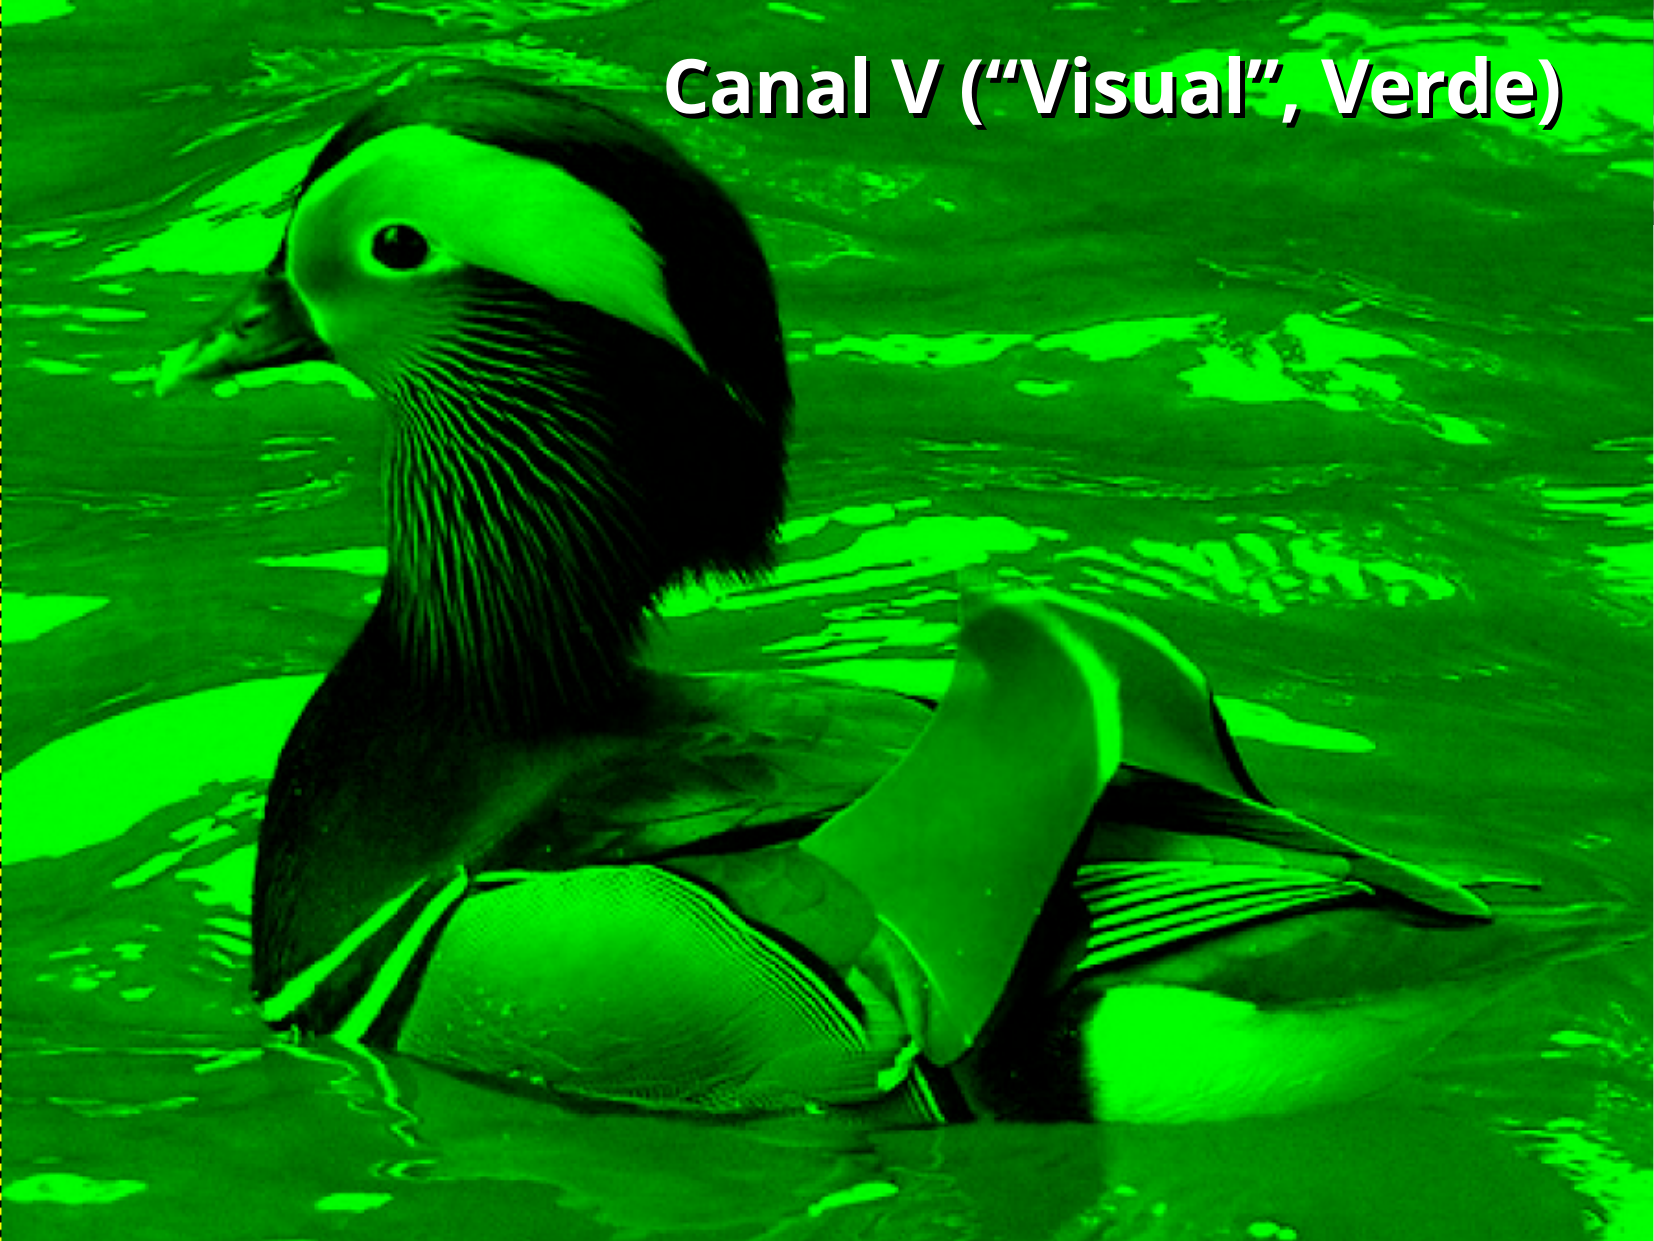

# Canal V (“Visual”, Verde)
H. Asorey - Física IV B
57